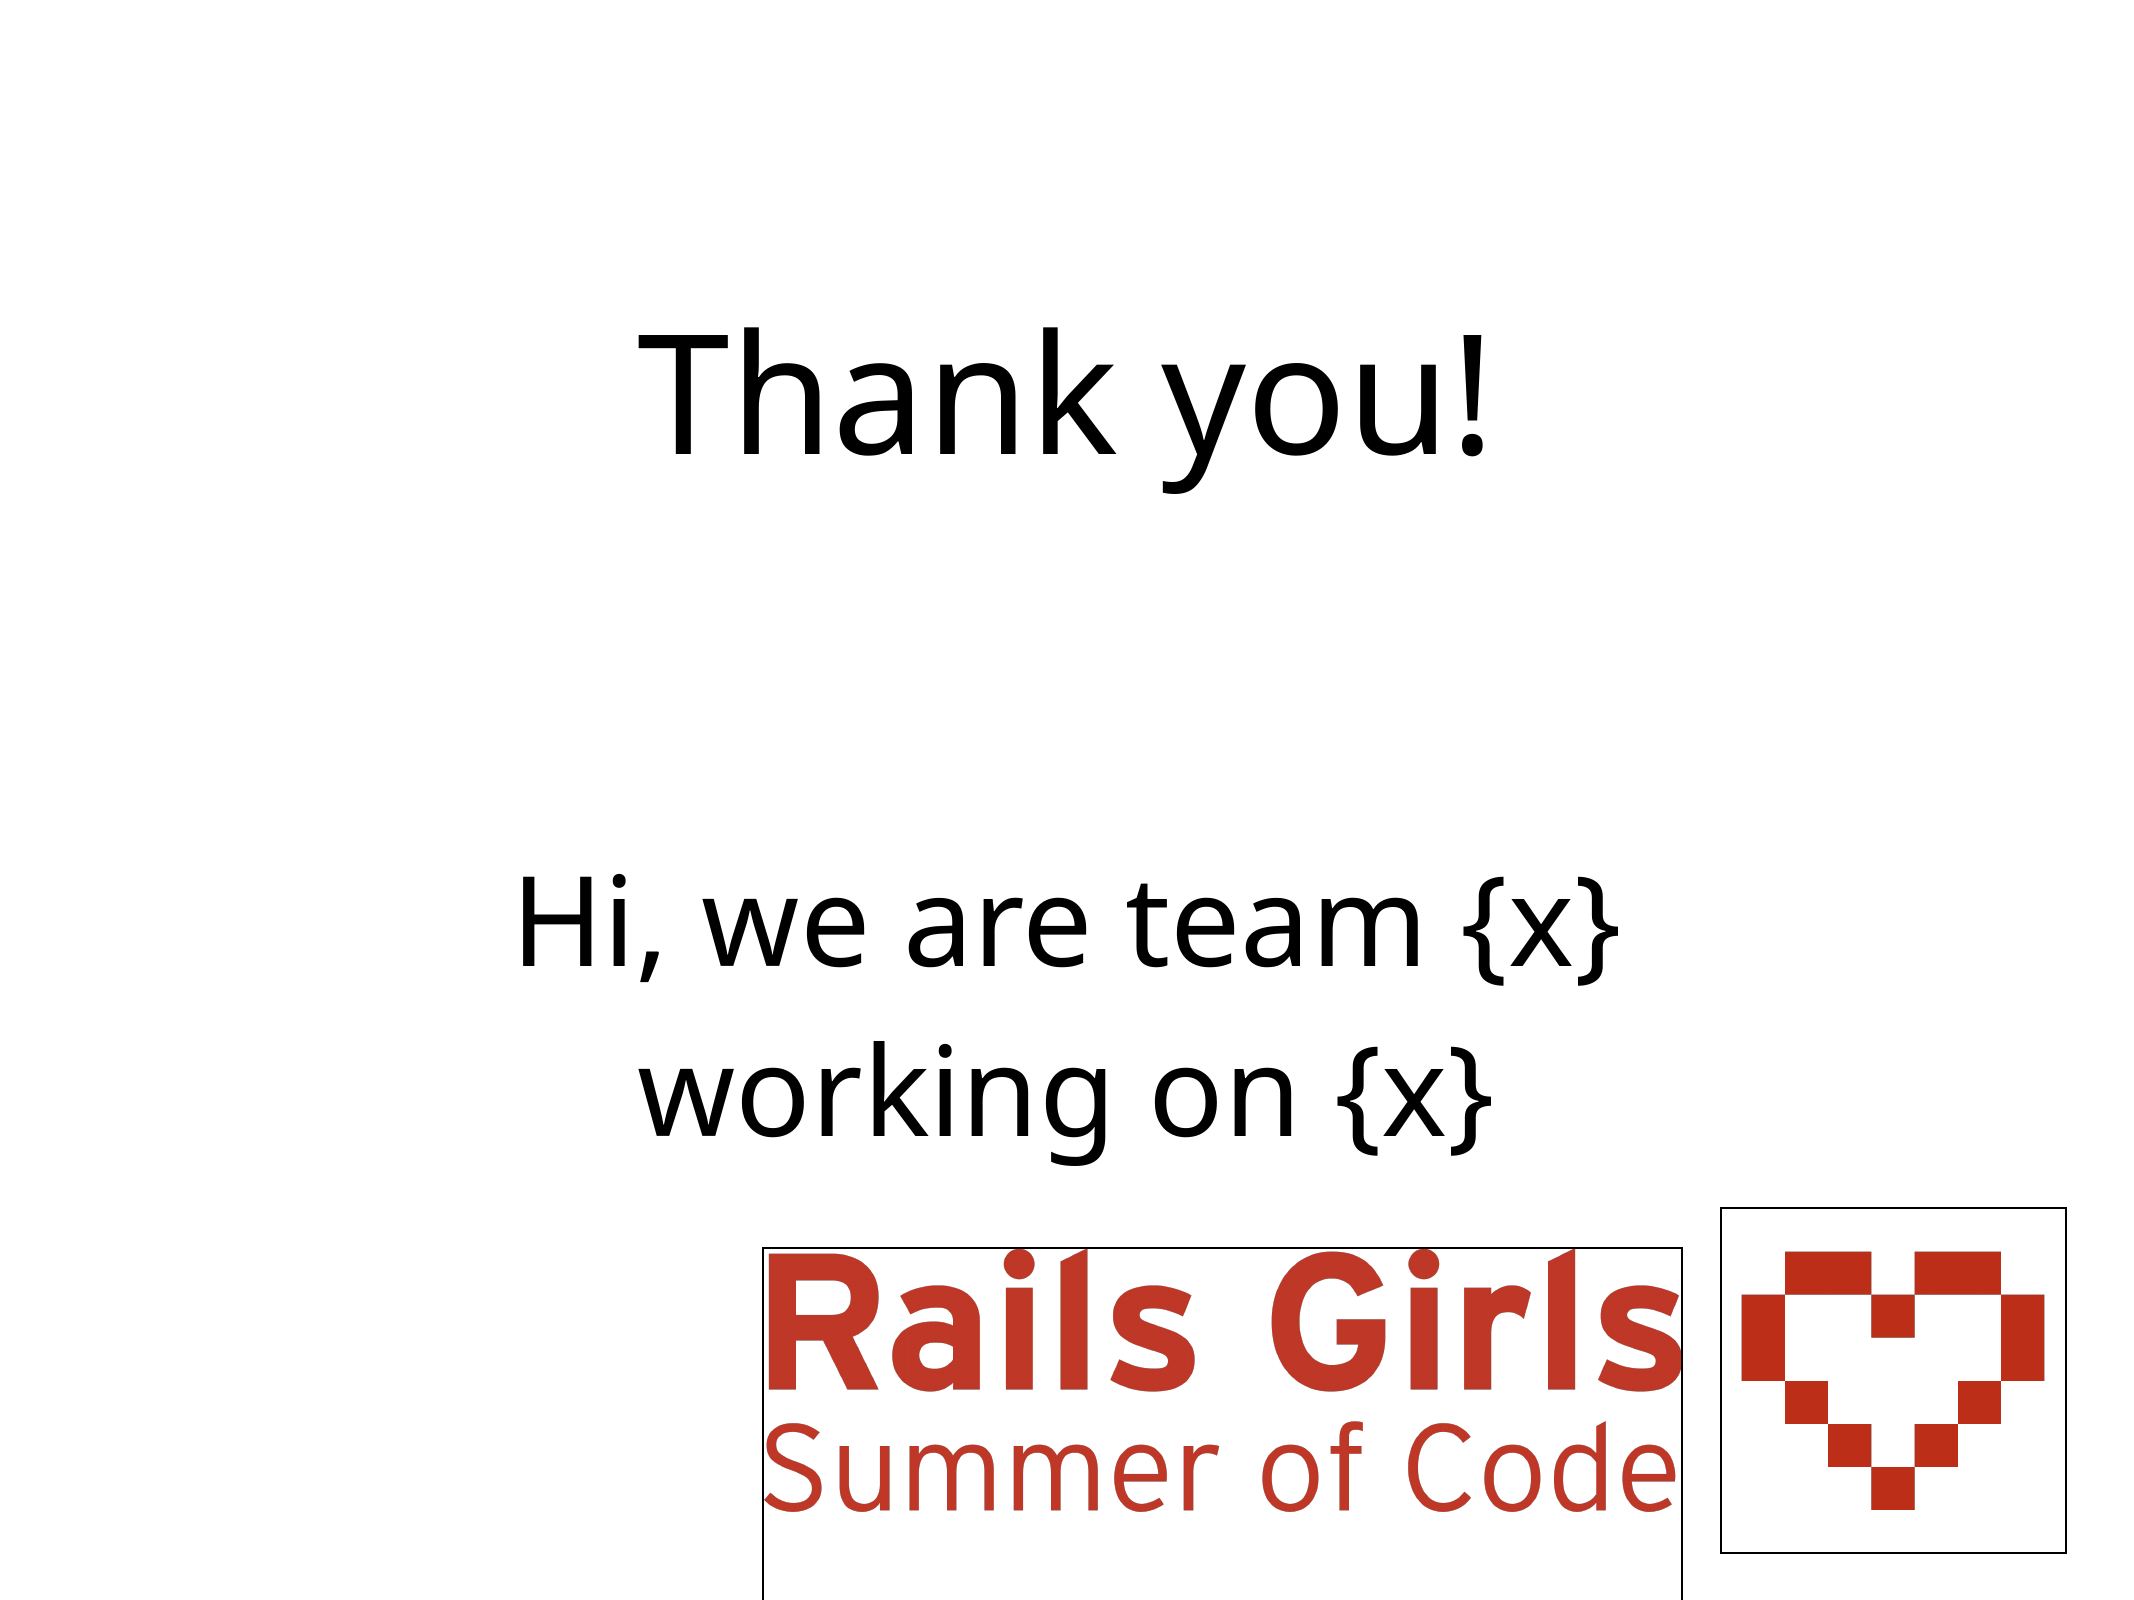

Thank you!
Hi, we are team {x}
working on {x}